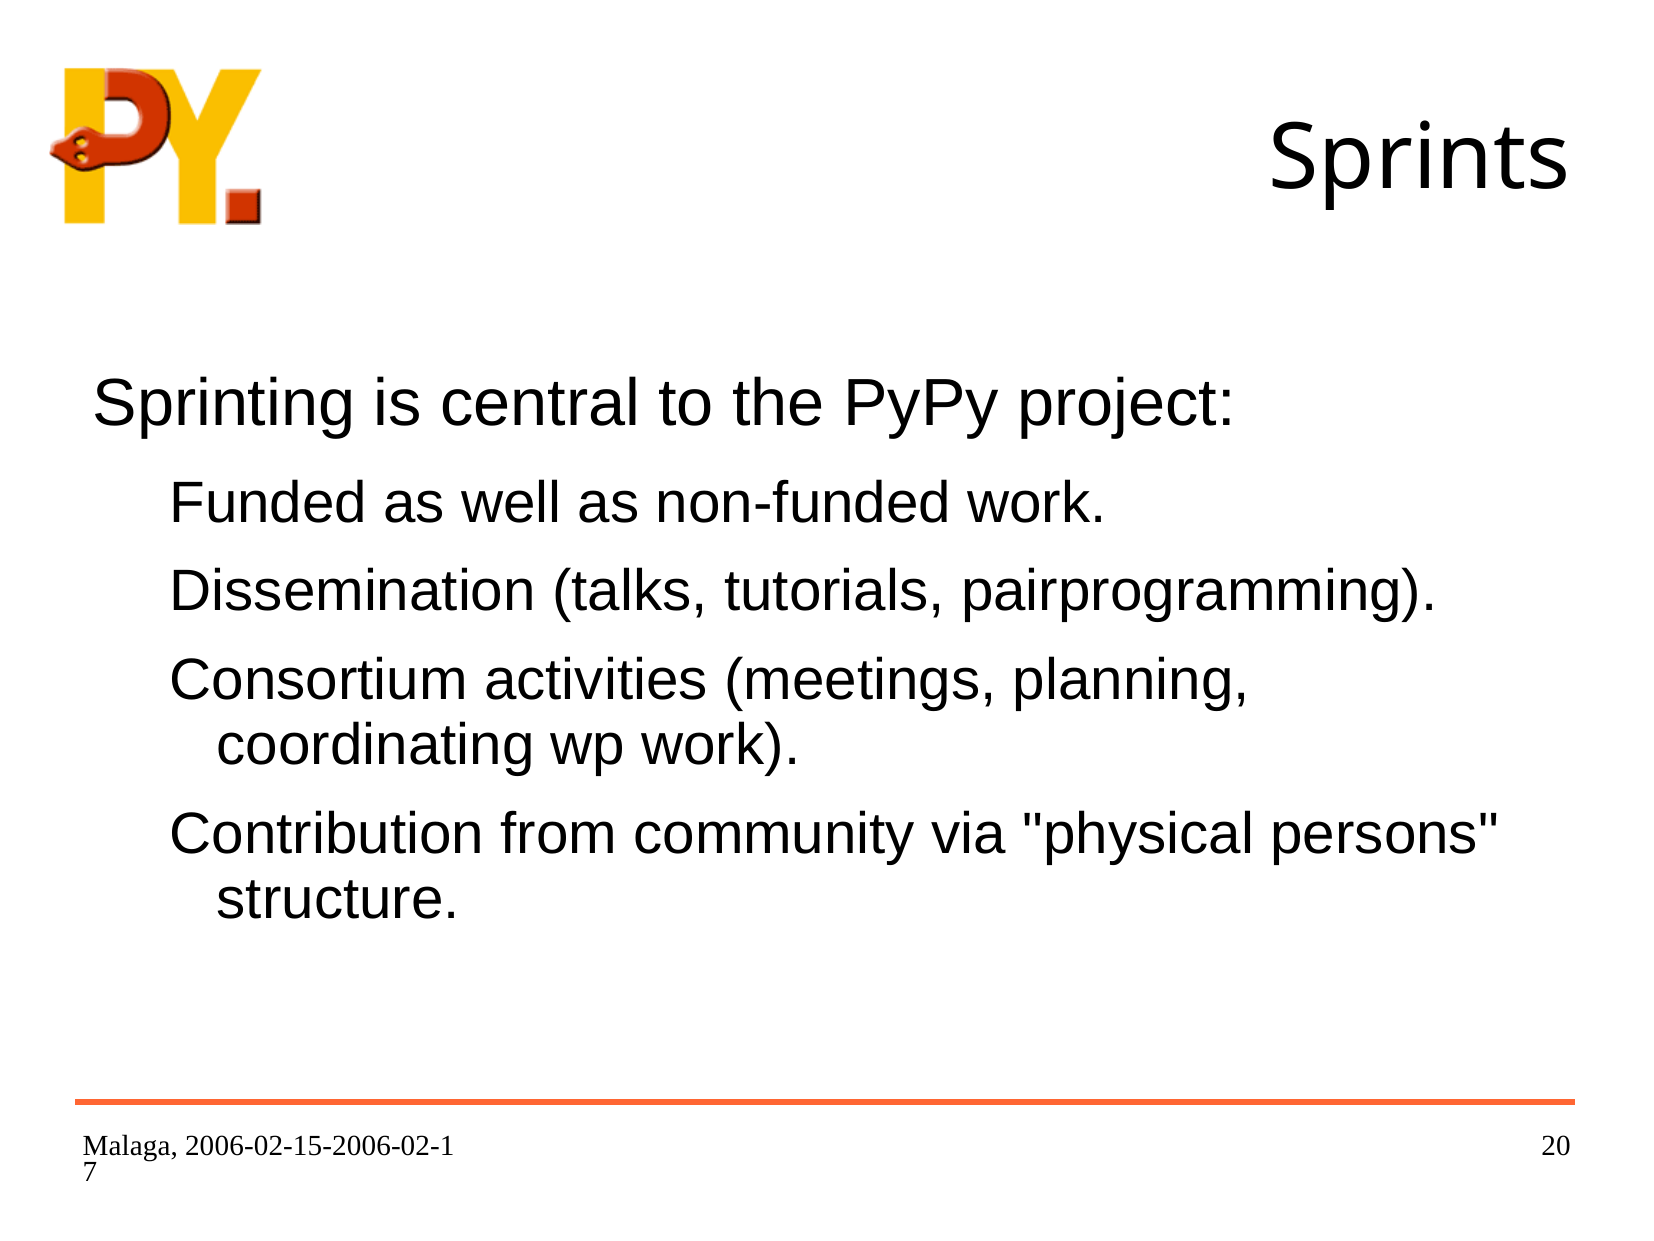

# Sprints
Sprinting is central to the PyPy project:
Funded as well as non-funded work.
Dissemination (talks, tutorials, pairprogramming).
Consortium activities (meetings, planning, coordinating wp work).
Contribution from community via "physical persons" structure.
Malaga, 2006-02-15-2006-02-17
20